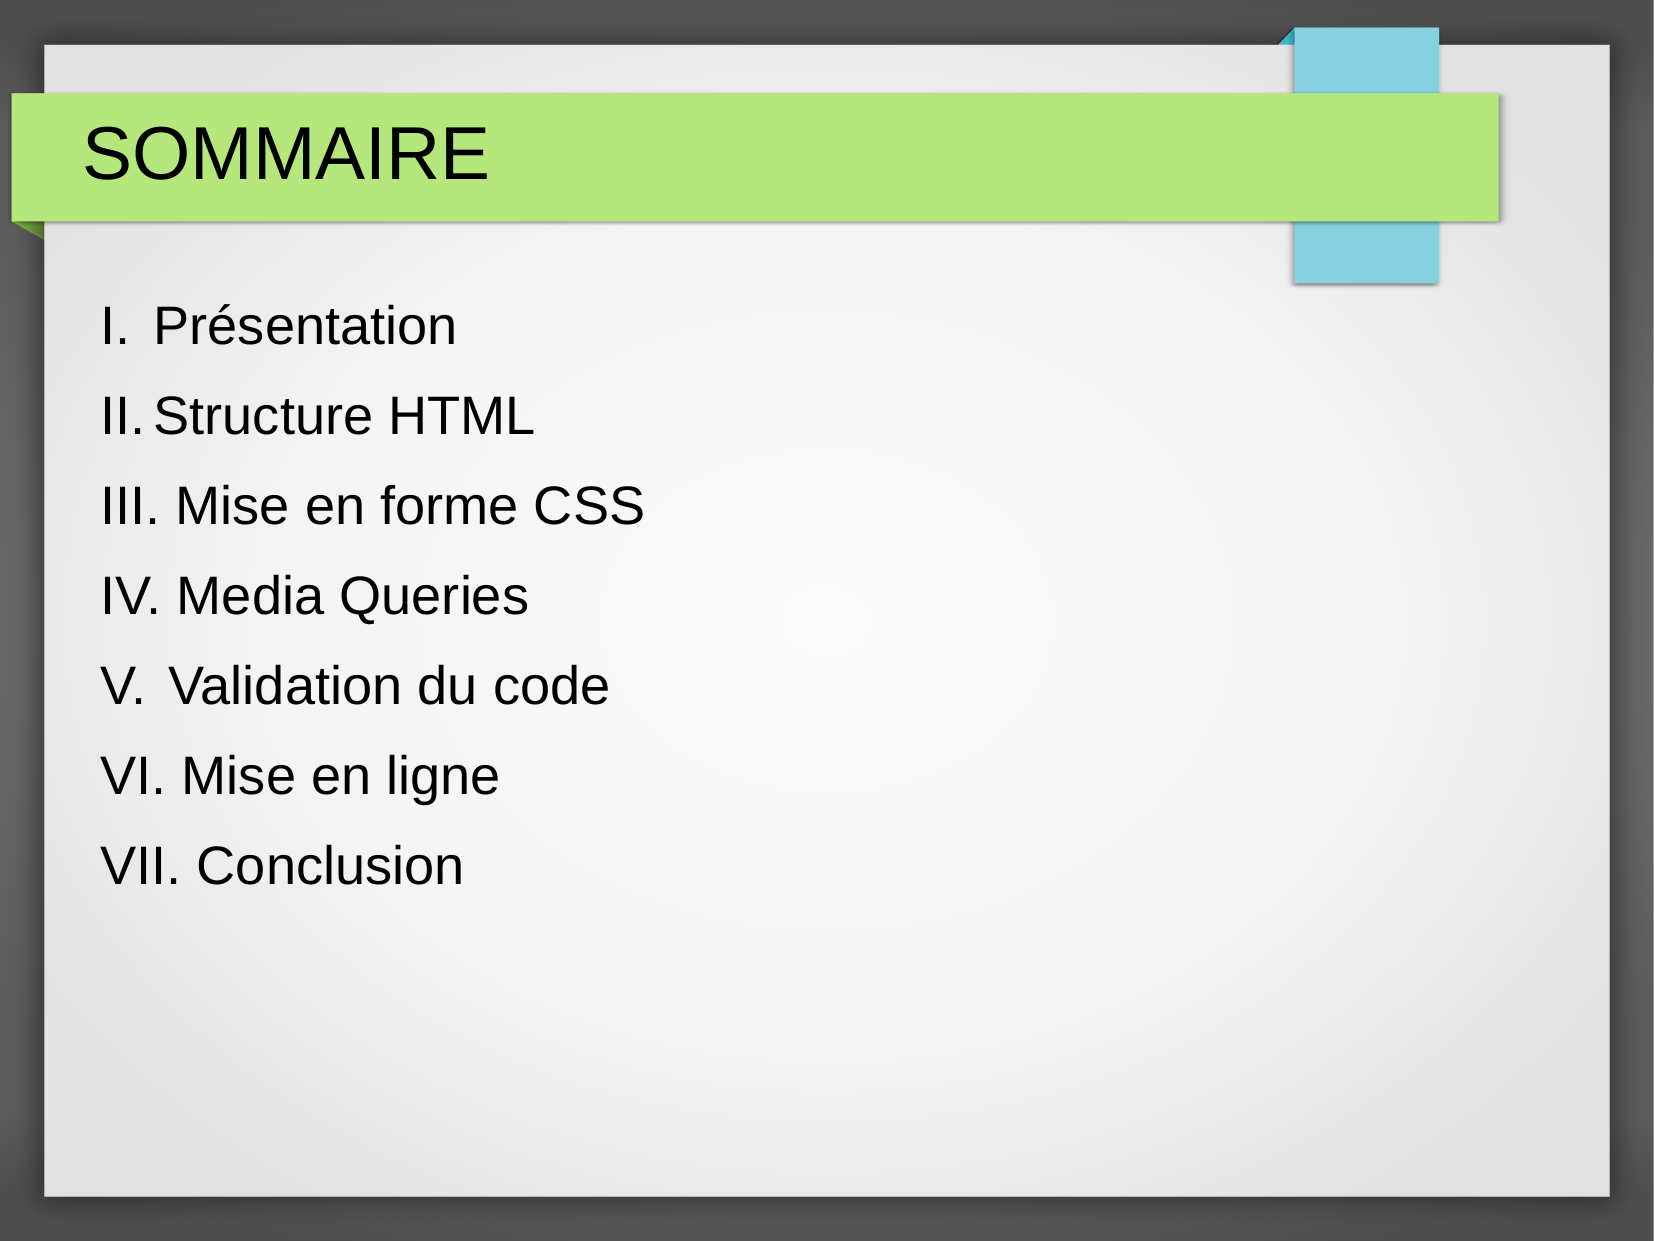

# SOMMAIRE
Présentation
Structure HTML
 Mise en forme CSS
 Media Queries
 Validation du code
 Mise en ligne
 Conclusion